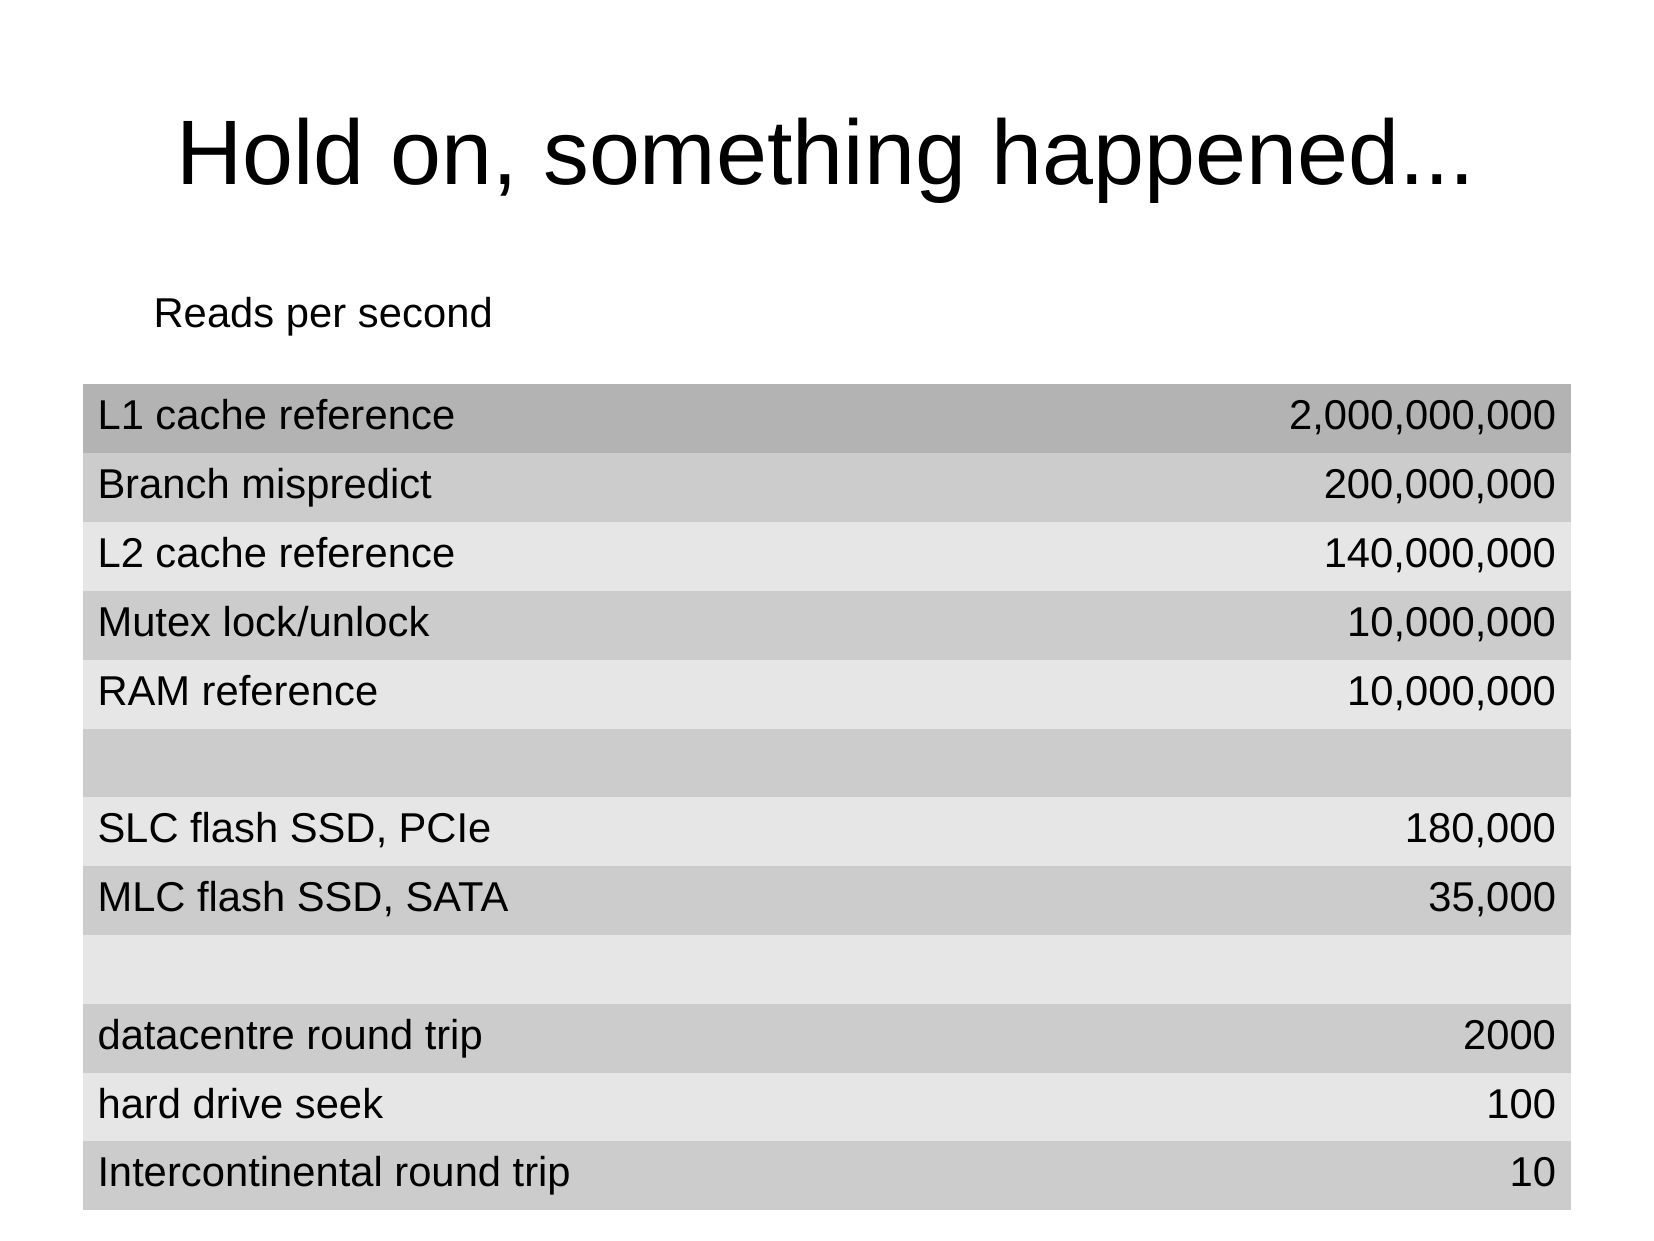

# Hold on, something happened...
Reads per second
| L1 cache reference | 2,000,000,000 |
| --- | --- |
| Branch mispredict | 200,000,000 |
| L2 cache reference | 140,000,000 |
| Mutex lock/unlock | 10,000,000 |
| RAM reference | 10,000,000 |
| | |
| SLC flash SSD, PCIe | 180,000 |
| MLC flash SSD, SATA | 35,000 |
| | |
| datacentre round trip | 2000 |
| hard drive seek | 100 |
| Intercontinental round trip | 10 |